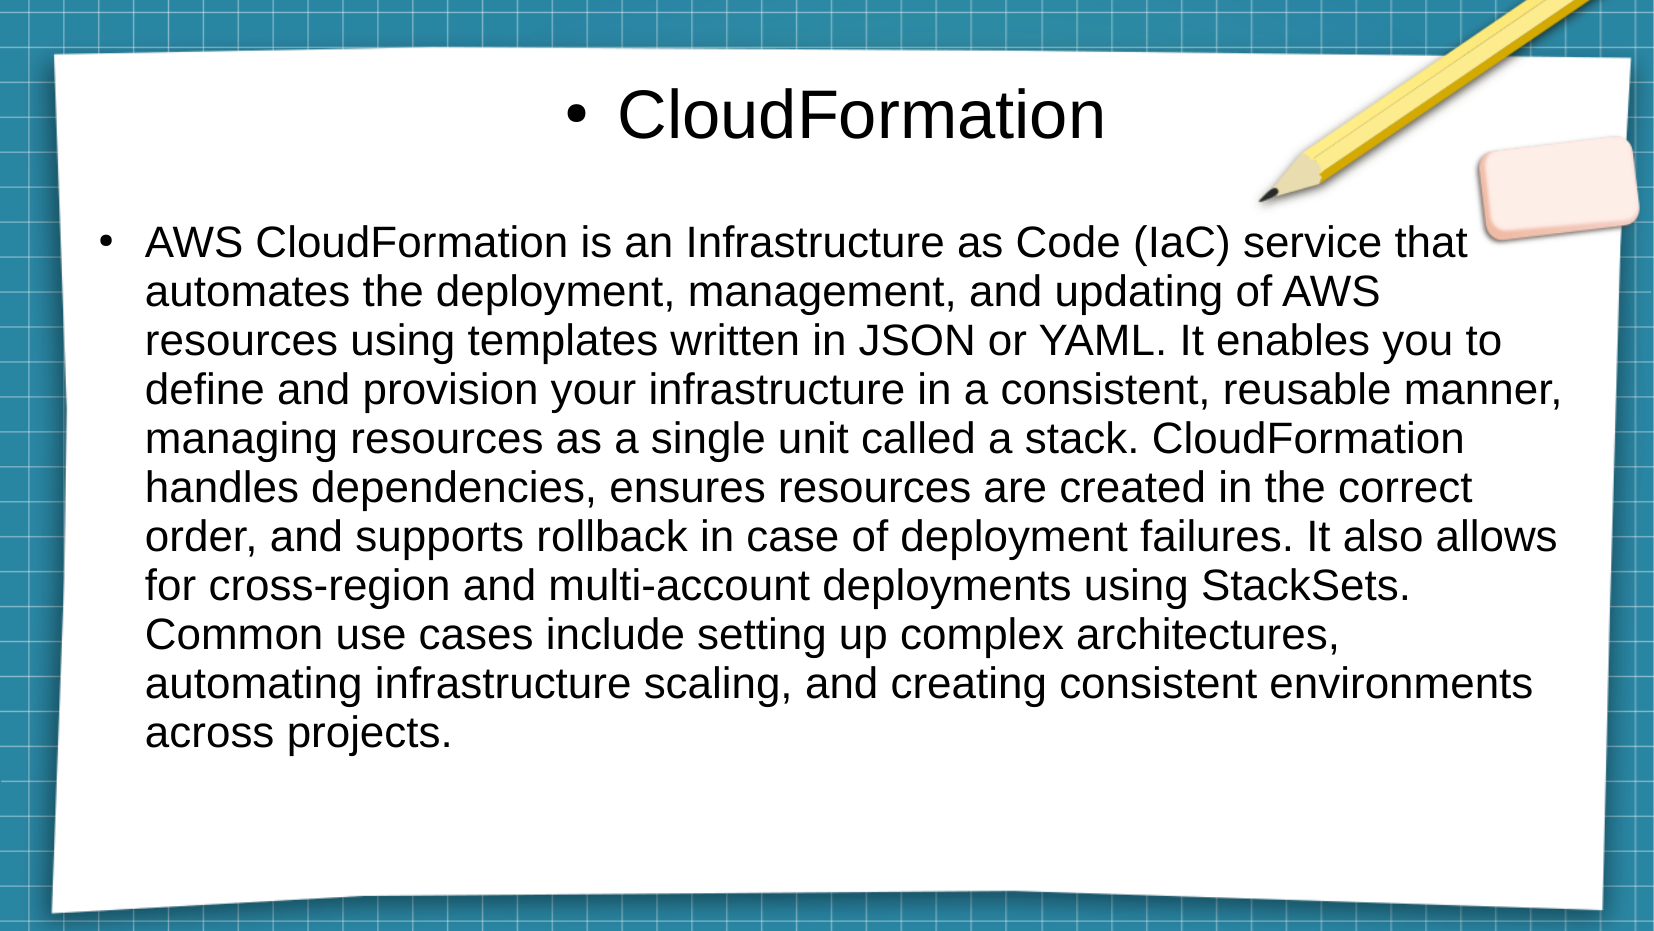

# CloudFormation
AWS CloudFormation is an Infrastructure as Code (IaC) service that automates the deployment, management, and updating of AWS resources using templates written in JSON or YAML. It enables you to define and provision your infrastructure in a consistent, reusable manner, managing resources as a single unit called a stack. CloudFormation handles dependencies, ensures resources are created in the correct order, and supports rollback in case of deployment failures. It also allows for cross-region and multi-account deployments using StackSets. Common use cases include setting up complex architectures, automating infrastructure scaling, and creating consistent environments across projects.